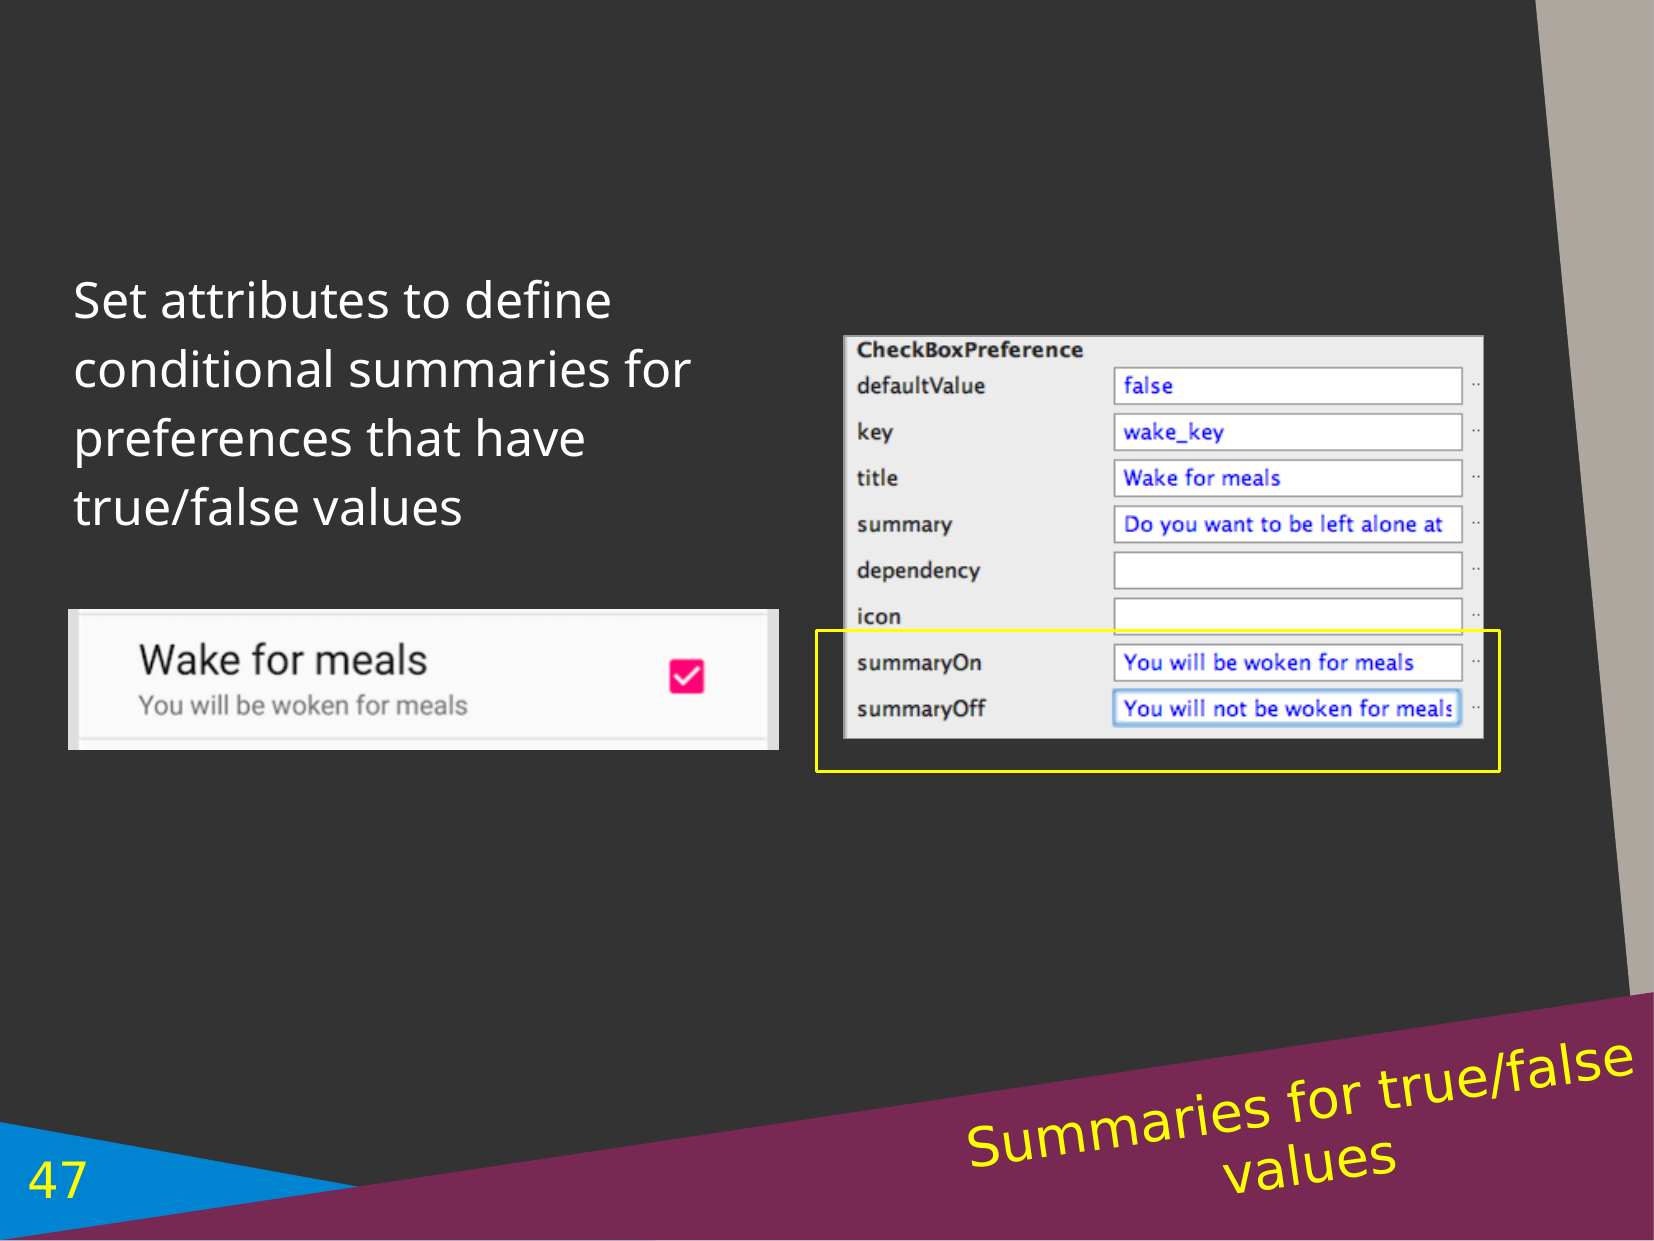

Set attributes to define conditional summaries for preferences that have true/false values
# Summaries for true/false values
47